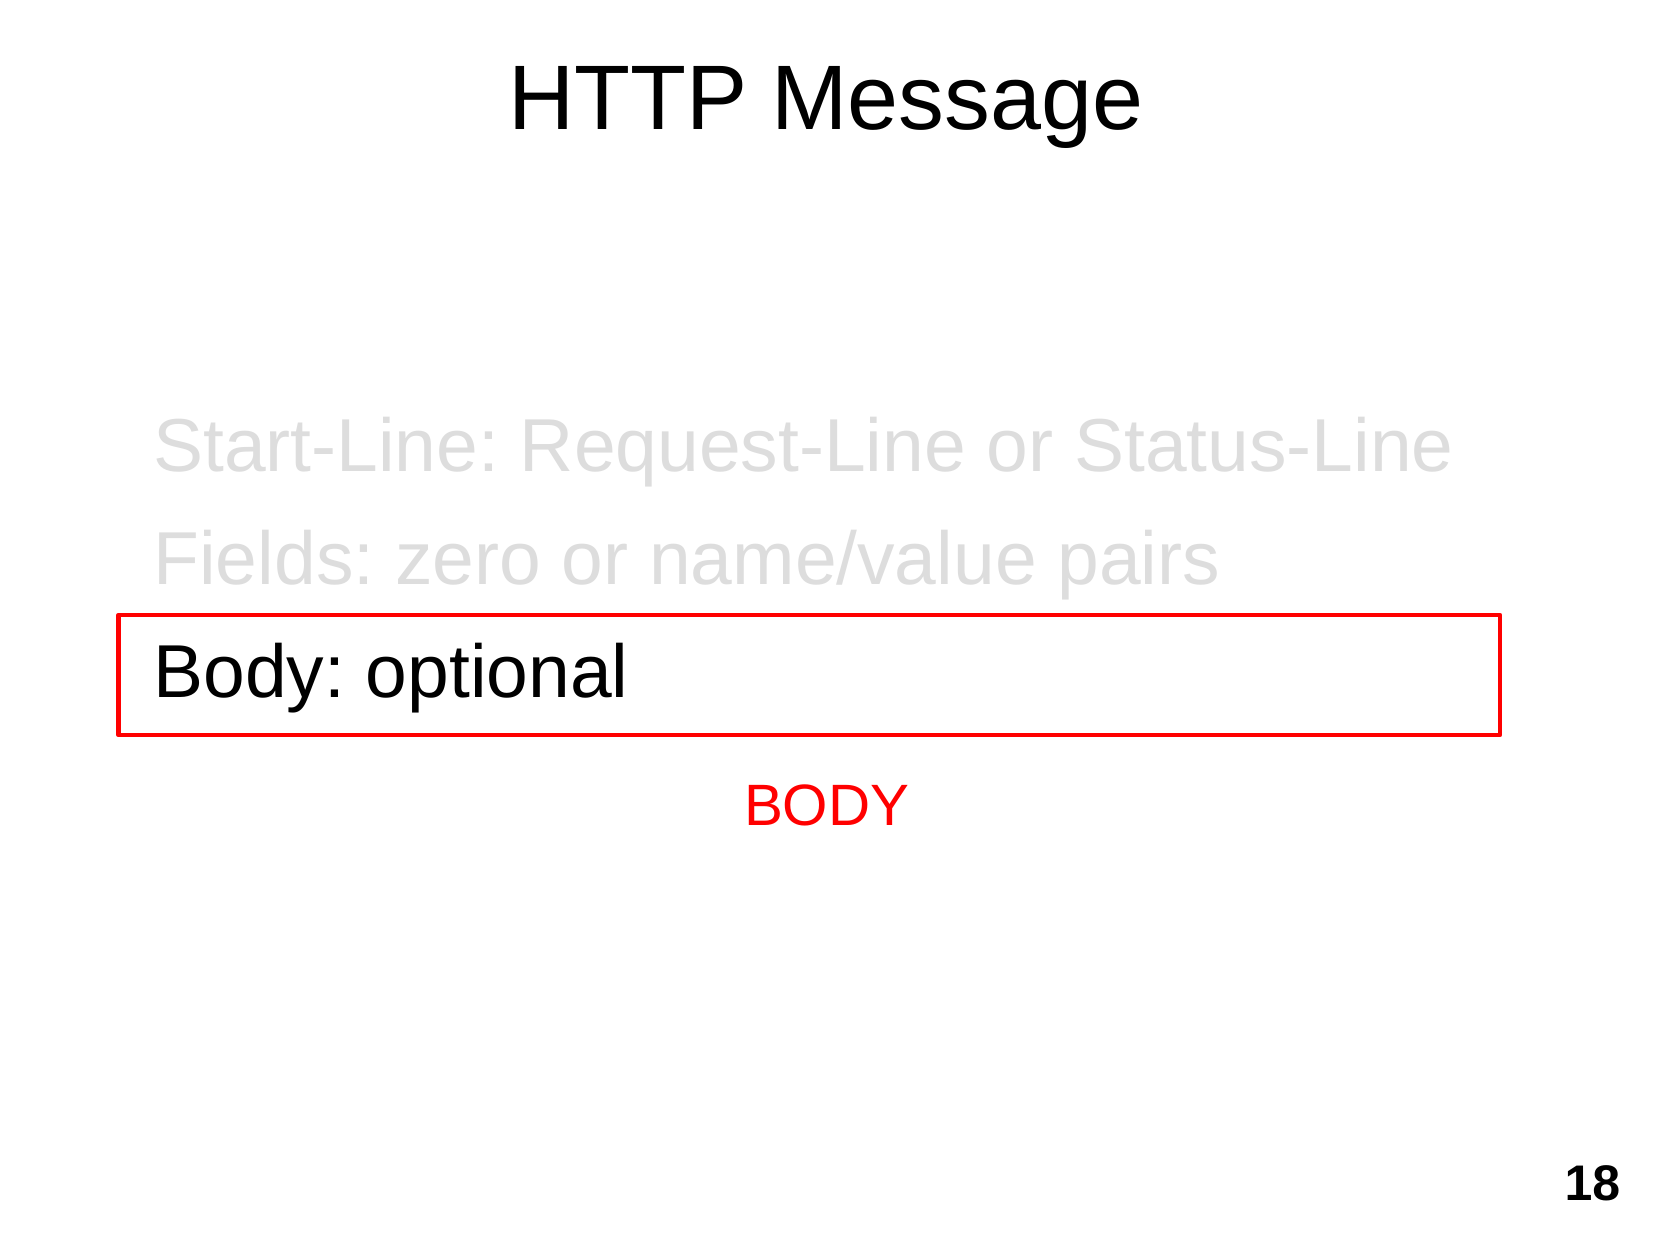

# HTTP Message
Start-Line: Request-Line or Status-Line
Fields: zero or name/value pairs
Body: optional
BODY
18